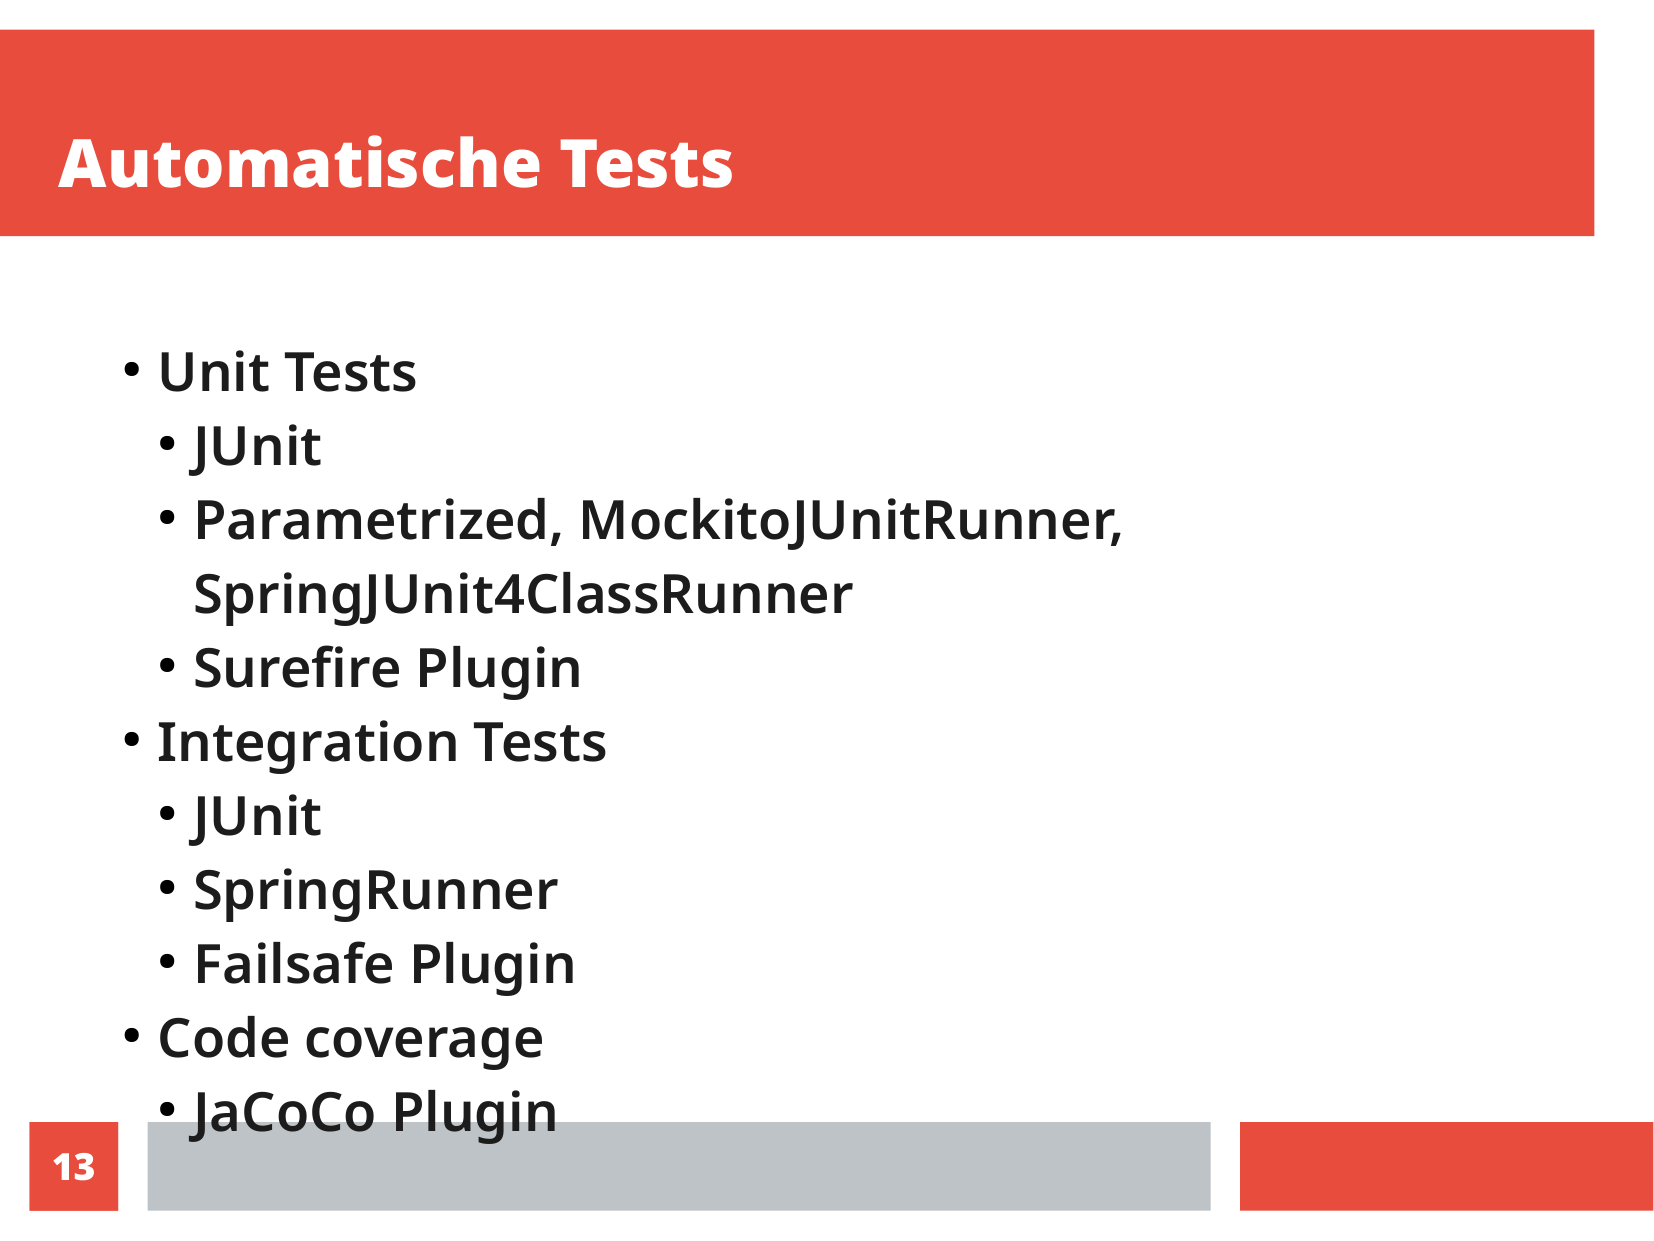

# Automatische Tests
Unit Tests
JUnit
Parametrized, MockitoJUnitRunner, SpringJUnit4ClassRunner
Surefire Plugin
Integration Tests
JUnit
SpringRunner
Failsafe Plugin
Code coverage
JaCoCo Plugin
13